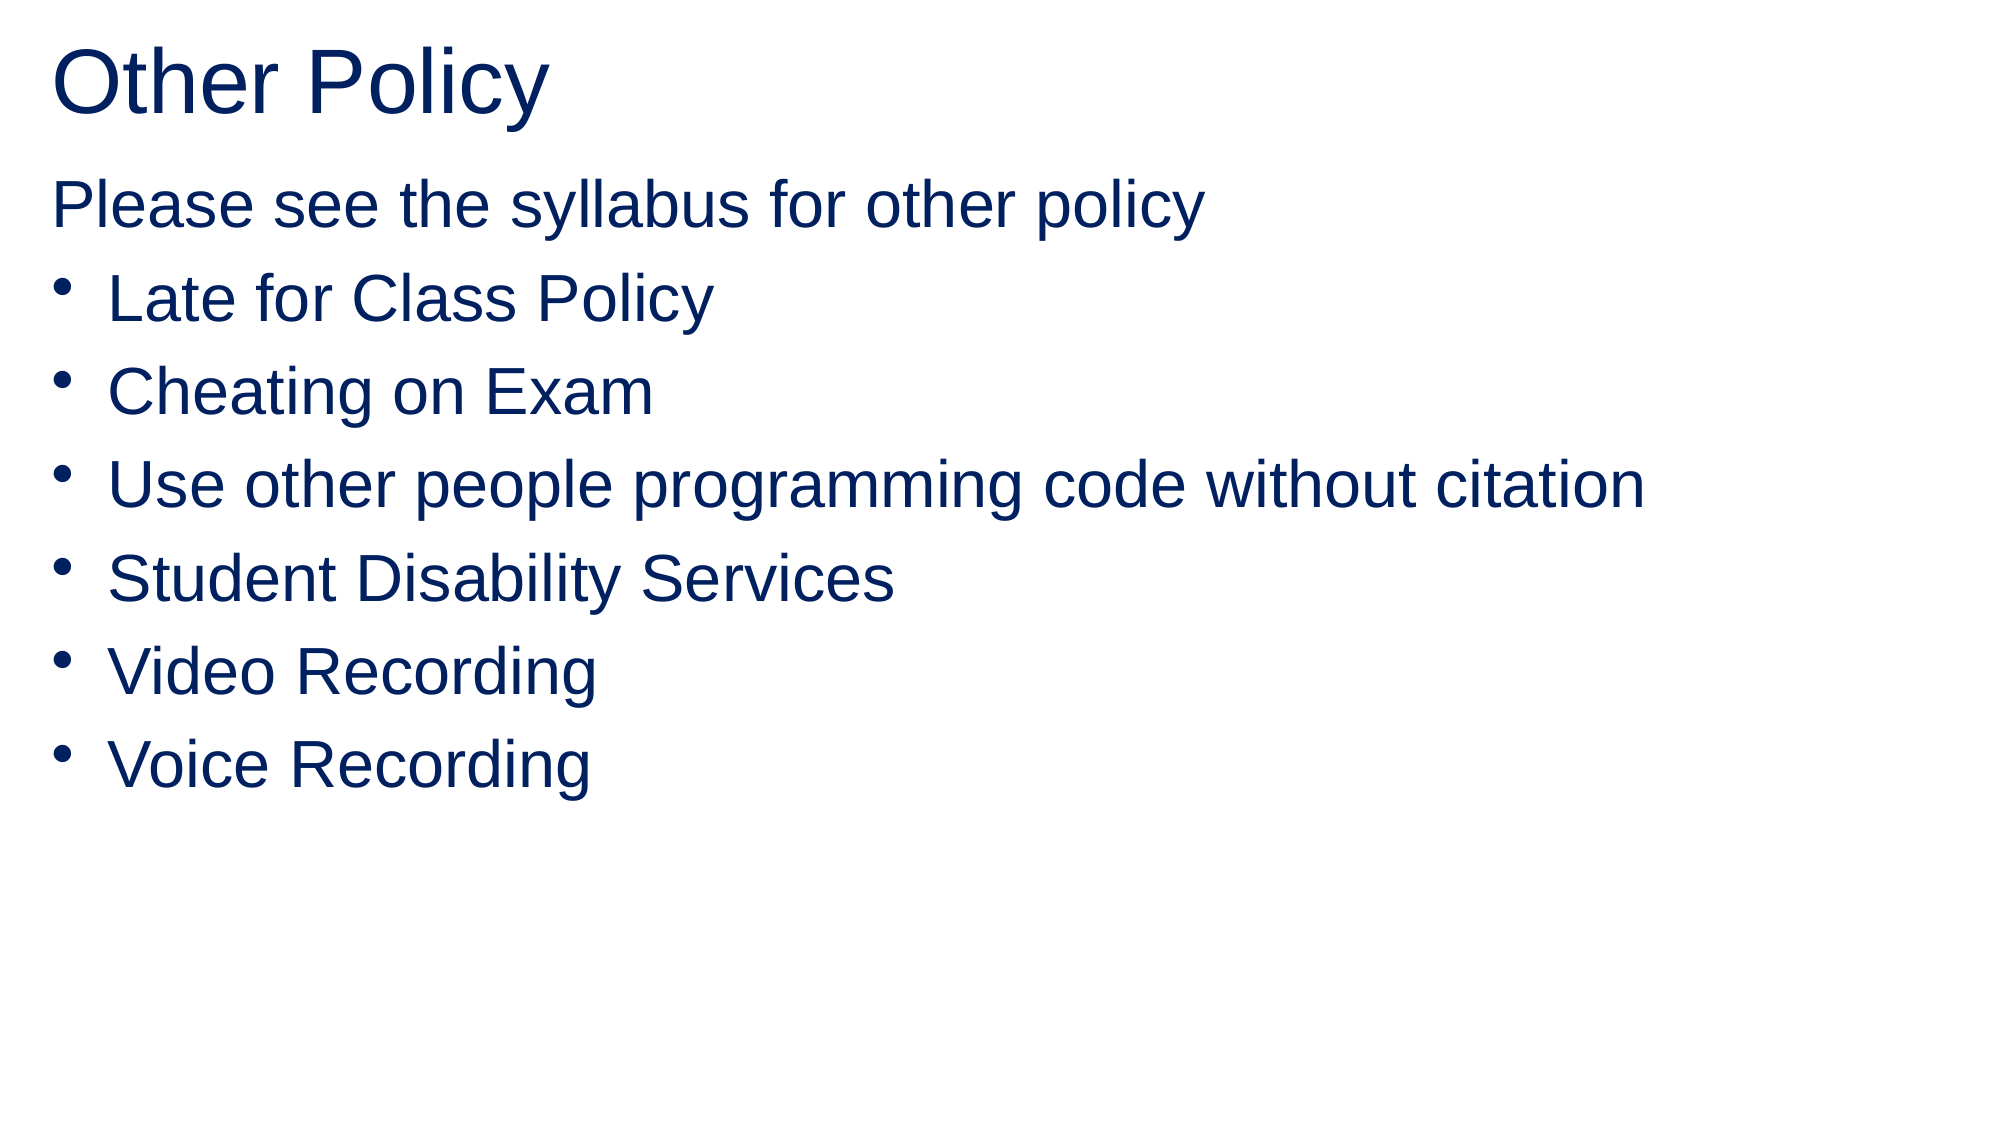

# Other Policy
Please see the syllabus for other policy
Late for Class Policy
Cheating on Exam
Use other people programming code without citation
Student Disability Services
Video Recording
Voice Recording